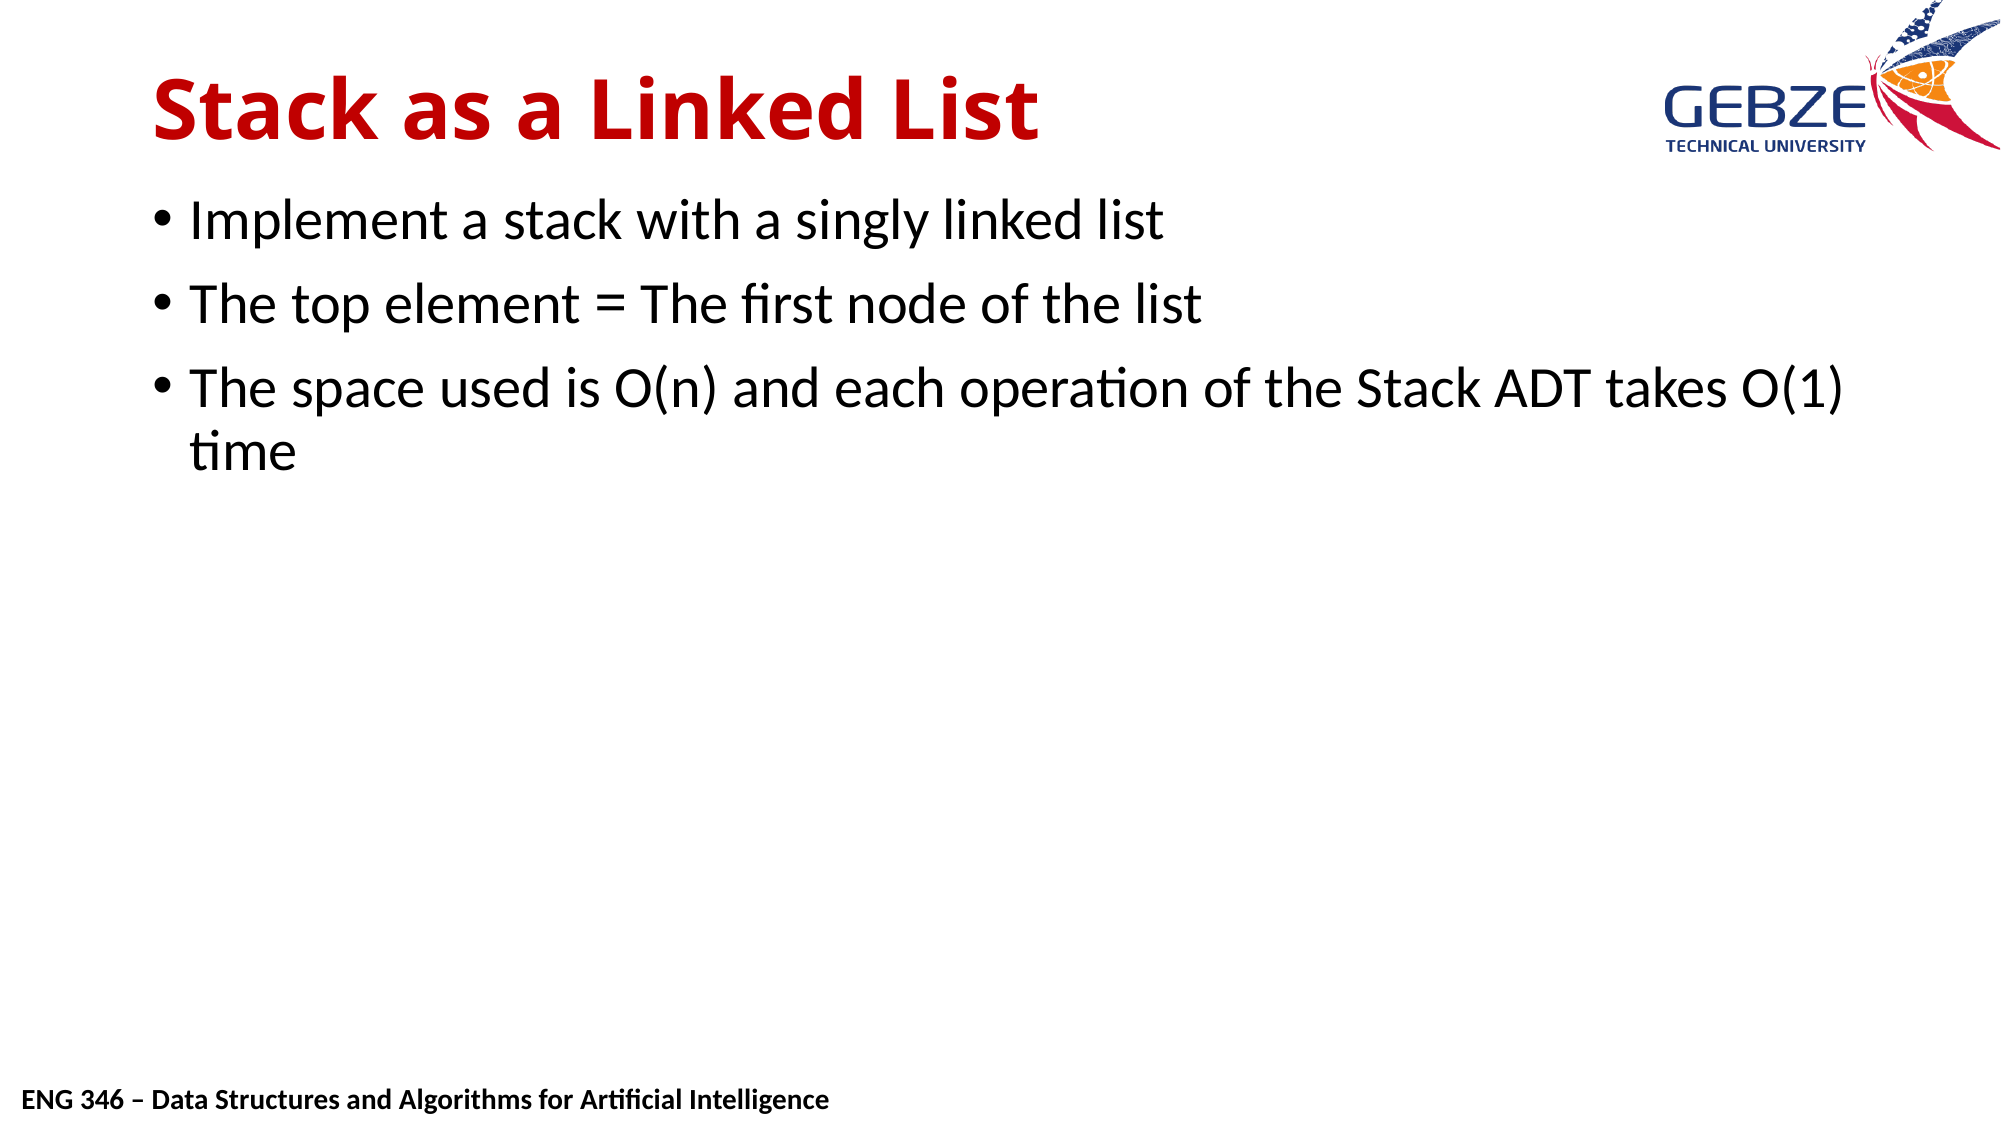

# Stack as a Linked List
Implement a stack with a singly linked list
The top element = The first node of the list
The space used is O(n) and each operation of the Stack ADT takes O(1) time